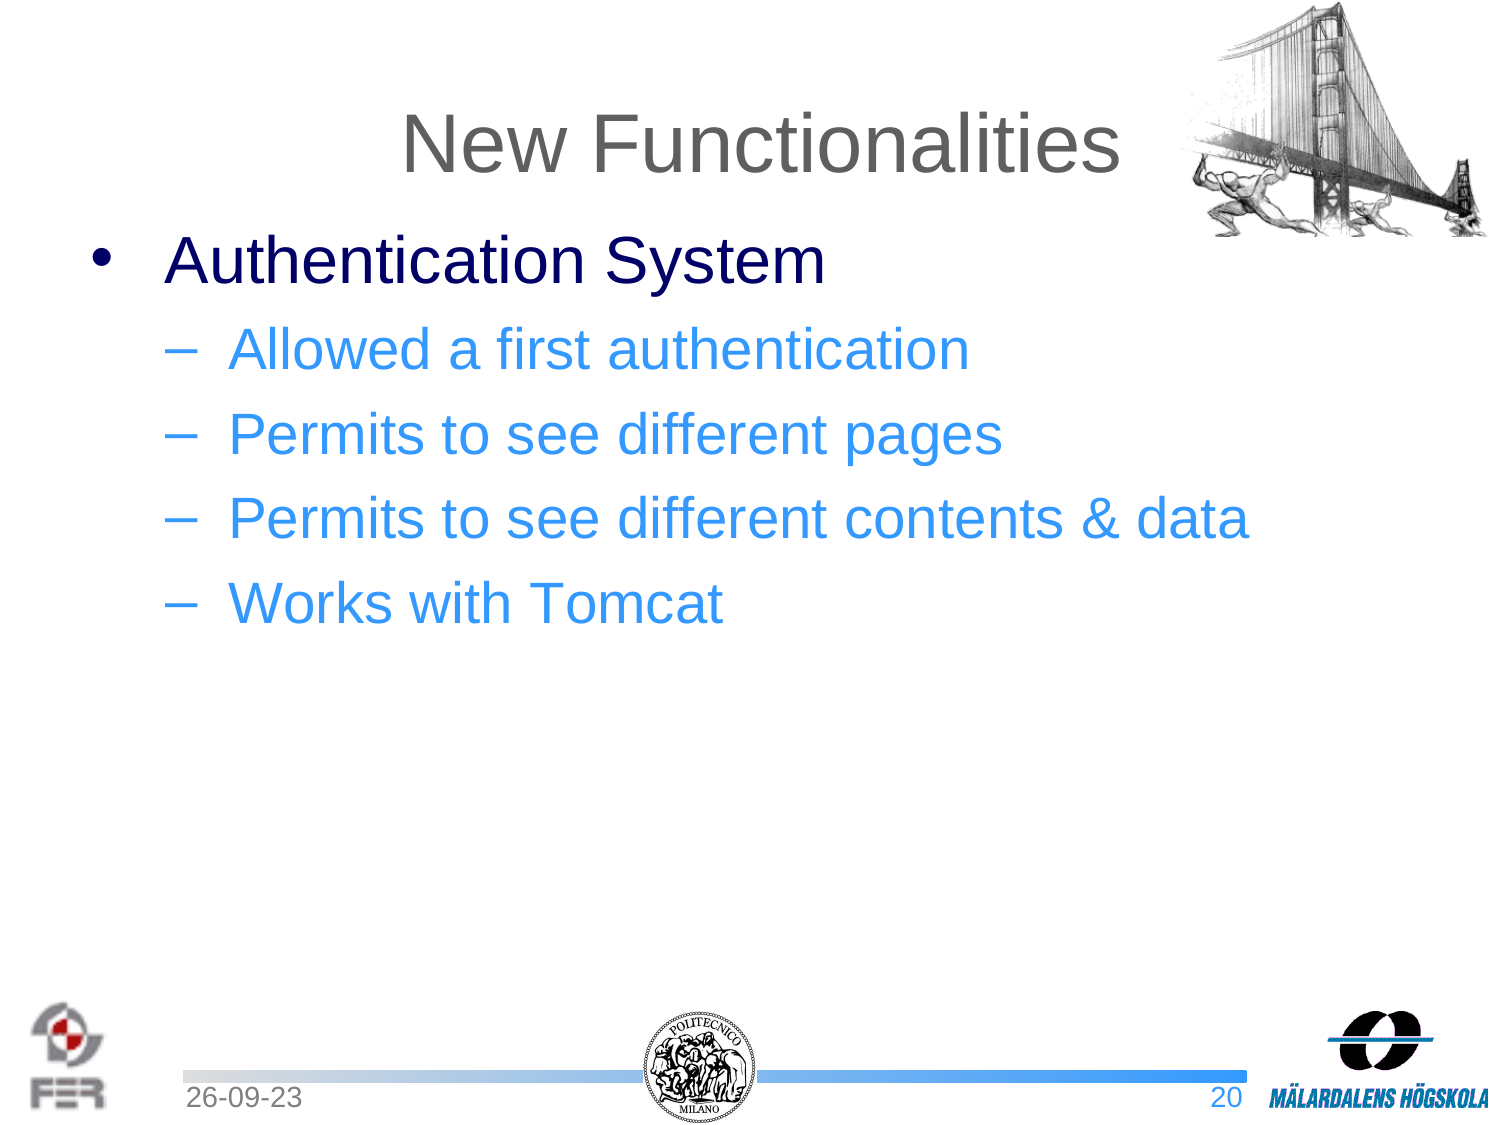

# New Functionalities
 Authentication System
 Allowed a first authentication
 Permits to see different pages
 Permits to see different contents & data
 Works with Tomcat
26-08-21